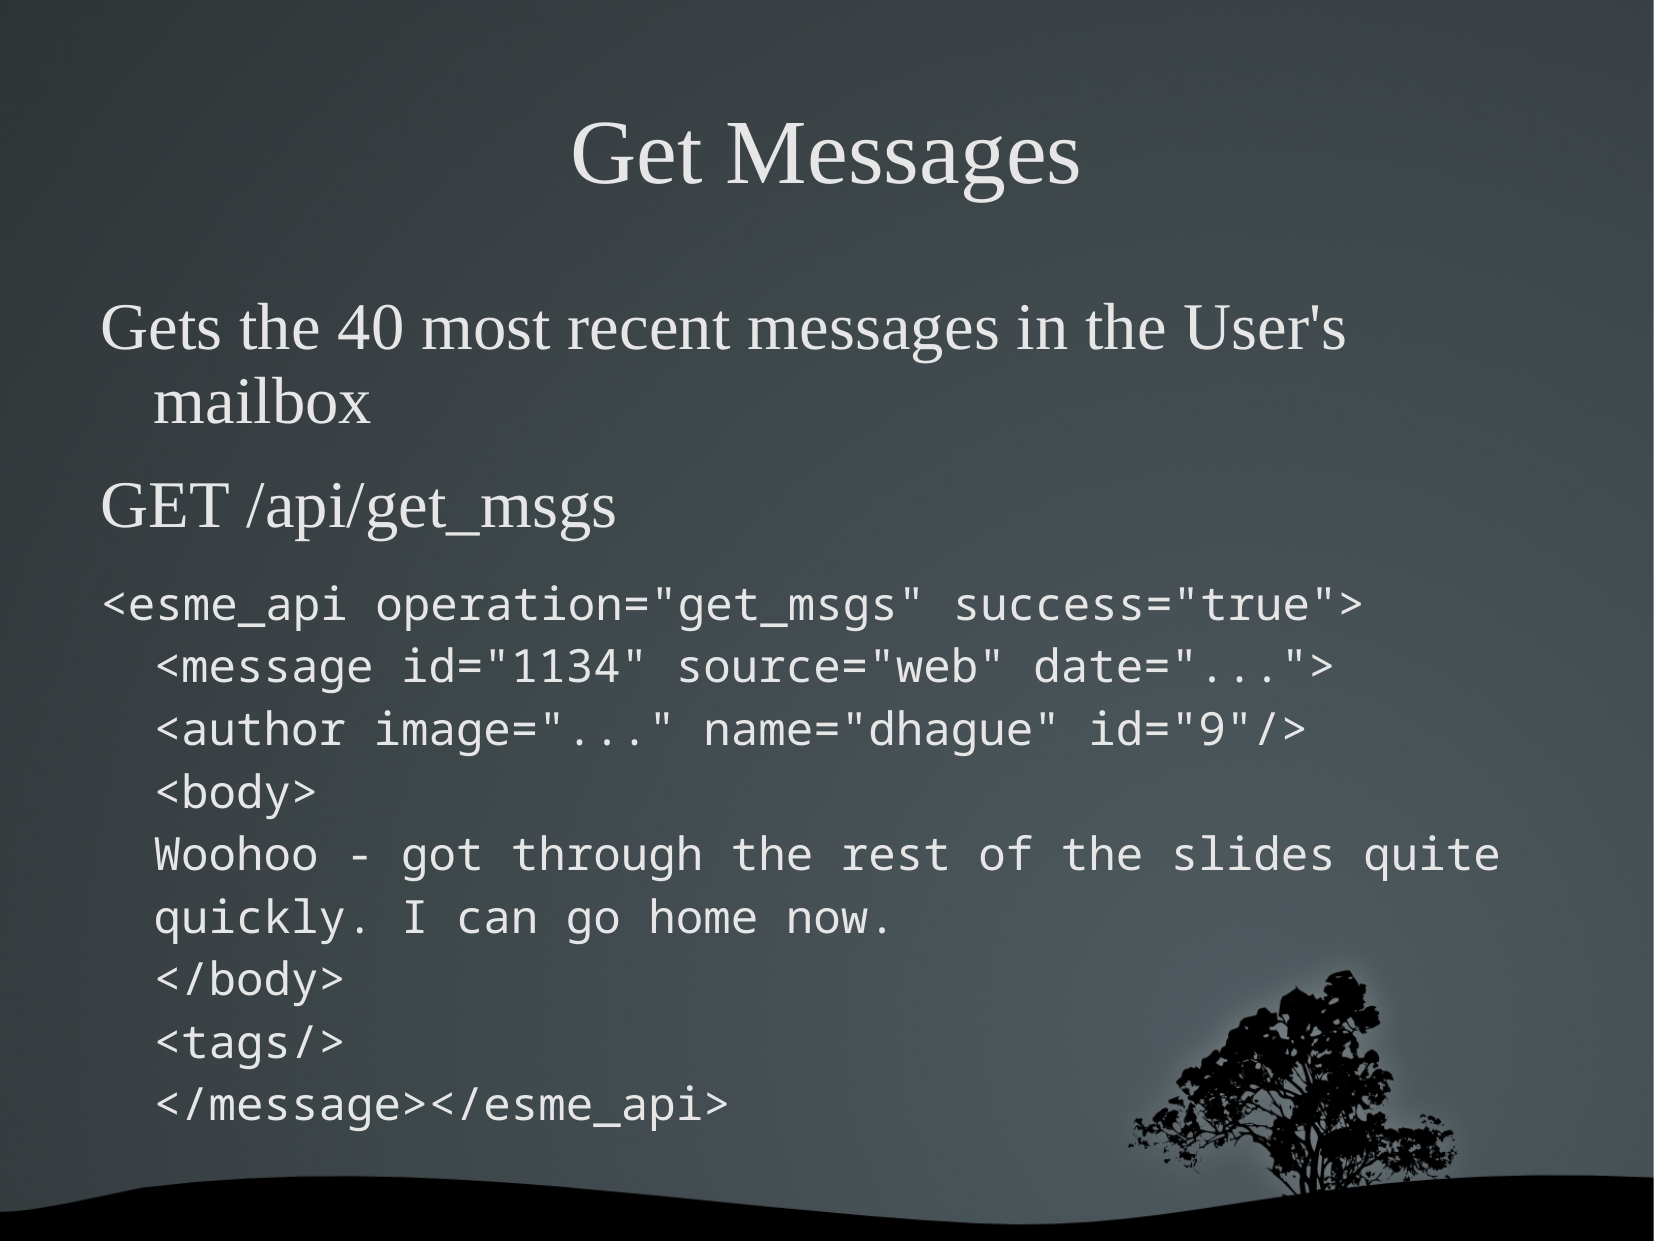

# Get Messages
Gets the 40 most recent messages in the User's mailbox
GET /api/get_msgs
<esme_api operation="get_msgs" success="true">
<message id="1134" source="web" date="...">
<author image="..." name="dhague" id="9"/>
<body>
Woohoo - got through the rest of the slides quite quickly. I can go home now.
</body>
<tags/>
</message></esme_api>